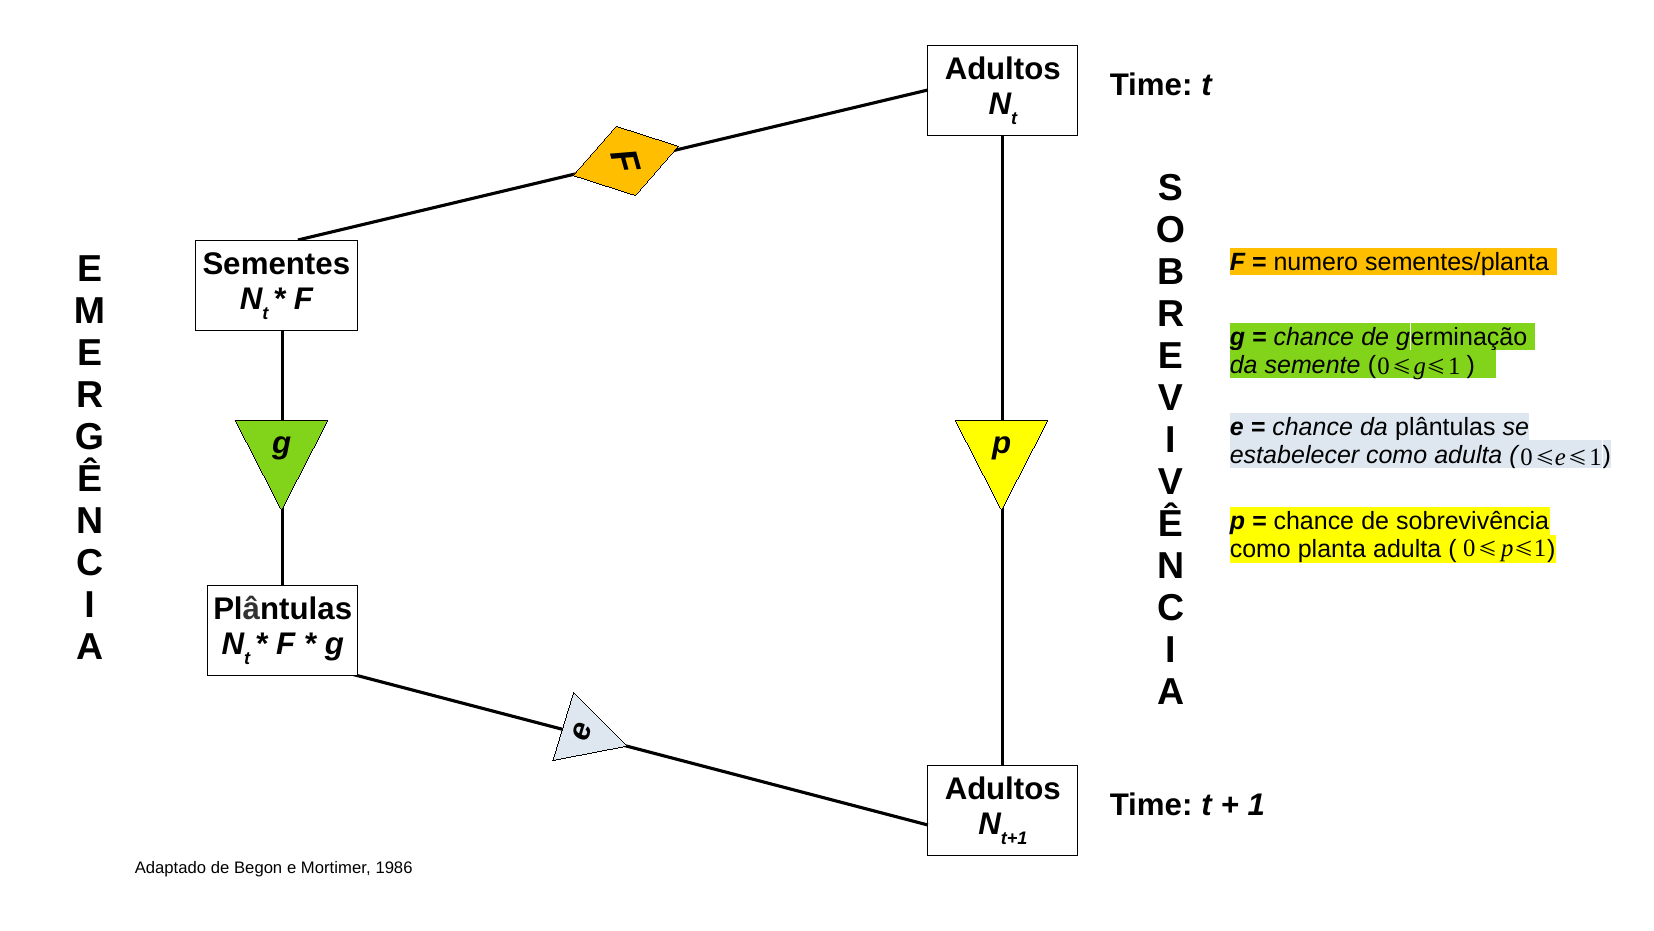

Adultos
Nt
Time: t
F
S
O
B
R
E
V
I
V
Ê
N
C
I
A
Sementes
Nt * F
F = numero sementes/planta
E
M
E
R
G
Ê
N
C
I
A
g = chance de germinação
da semente ( )
e = chance da plântulas se
estabelecer como adulta ( )
g
p
p = chance de sobrevivência
como planta adulta ( )
Plântulas
Nt * F * g
e
Adultos
Nt+1
Time: t + 1
Adaptado de Begon e Mortimer, 1986